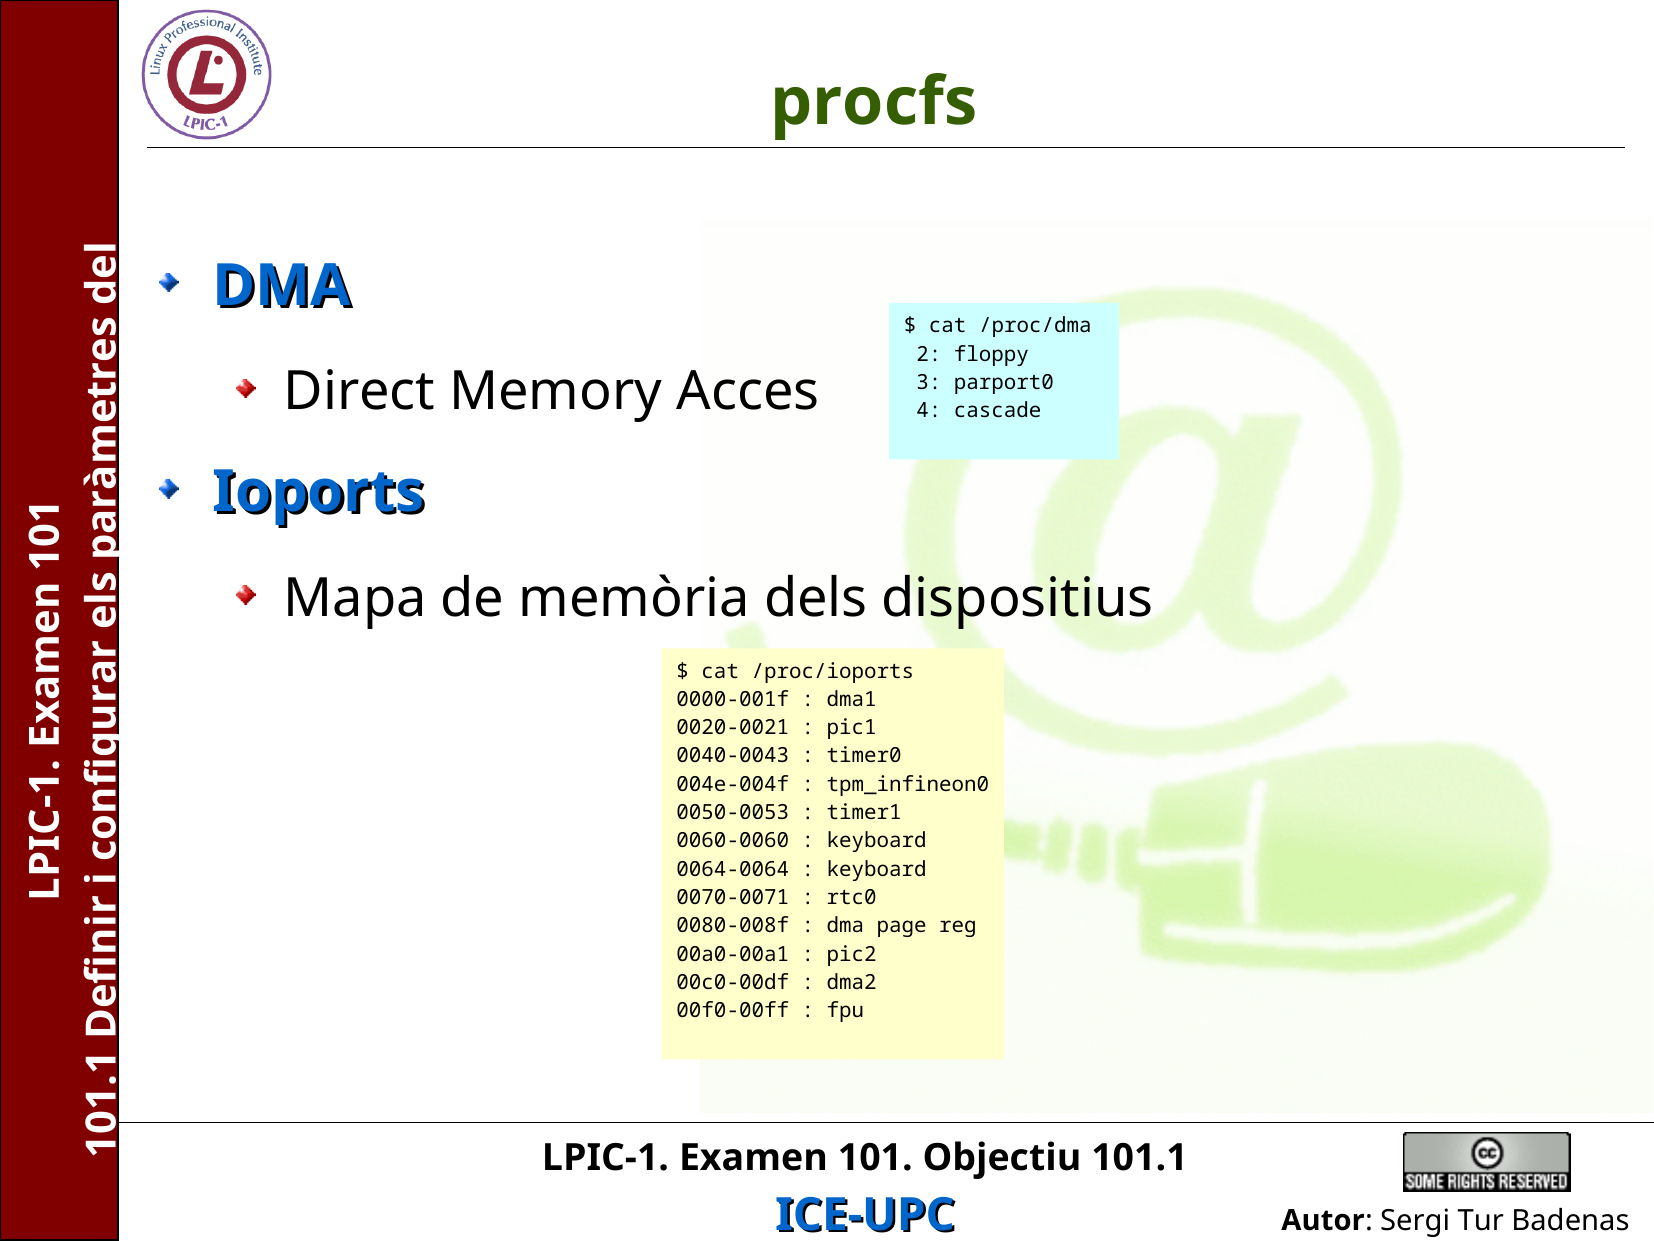

# procfs
DMA
Direct Memory Acces
Ioports
Mapa de memòria dels dispositius
$ cat /proc/dma
 2: floppy
 3: parport0
 4: cascade
$ cat /proc/ioports
0000-001f : dma1
0020-0021 : pic1
0040-0043 : timer0
004e-004f : tpm_infineon0
0050-0053 : timer1
0060-0060 : keyboard
0064-0064 : keyboard
0070-0071 : rtc0
0080-008f : dma page reg
00a0-00a1 : pic2
00c0-00df : dma2
00f0-00ff : fpu